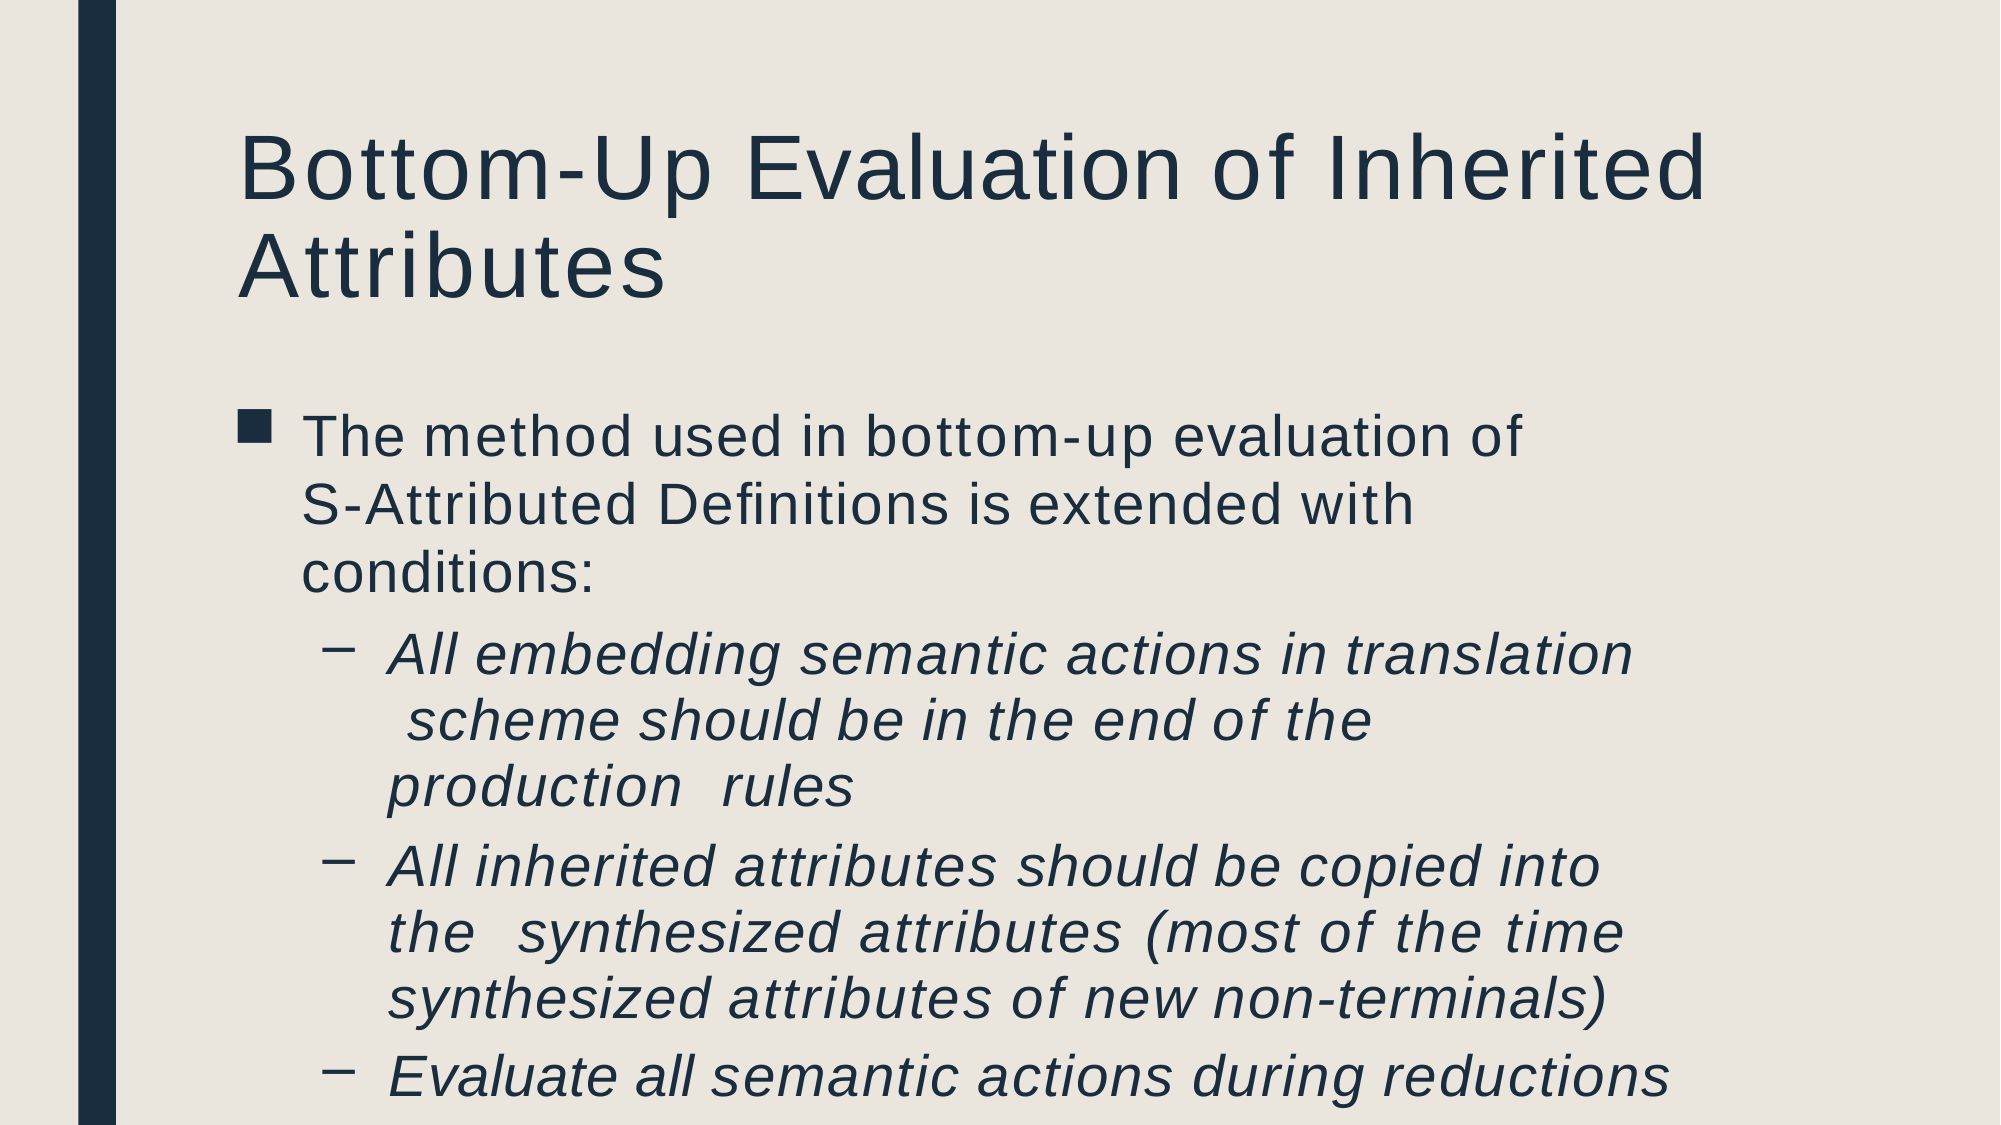

# Bottom-Up Evaluation of Inherited Attributes
The method used in bottom-up evaluation of
S-Attributed Deﬁnitions is extended with conditions:
All embedding semantic actions in translation scheme should be in the end of the production rules
All inherited attributes should be copied into the synthesized attributes (most of the time synthesized attributes of new non-terminals)
Evaluate all semantic actions during reductions